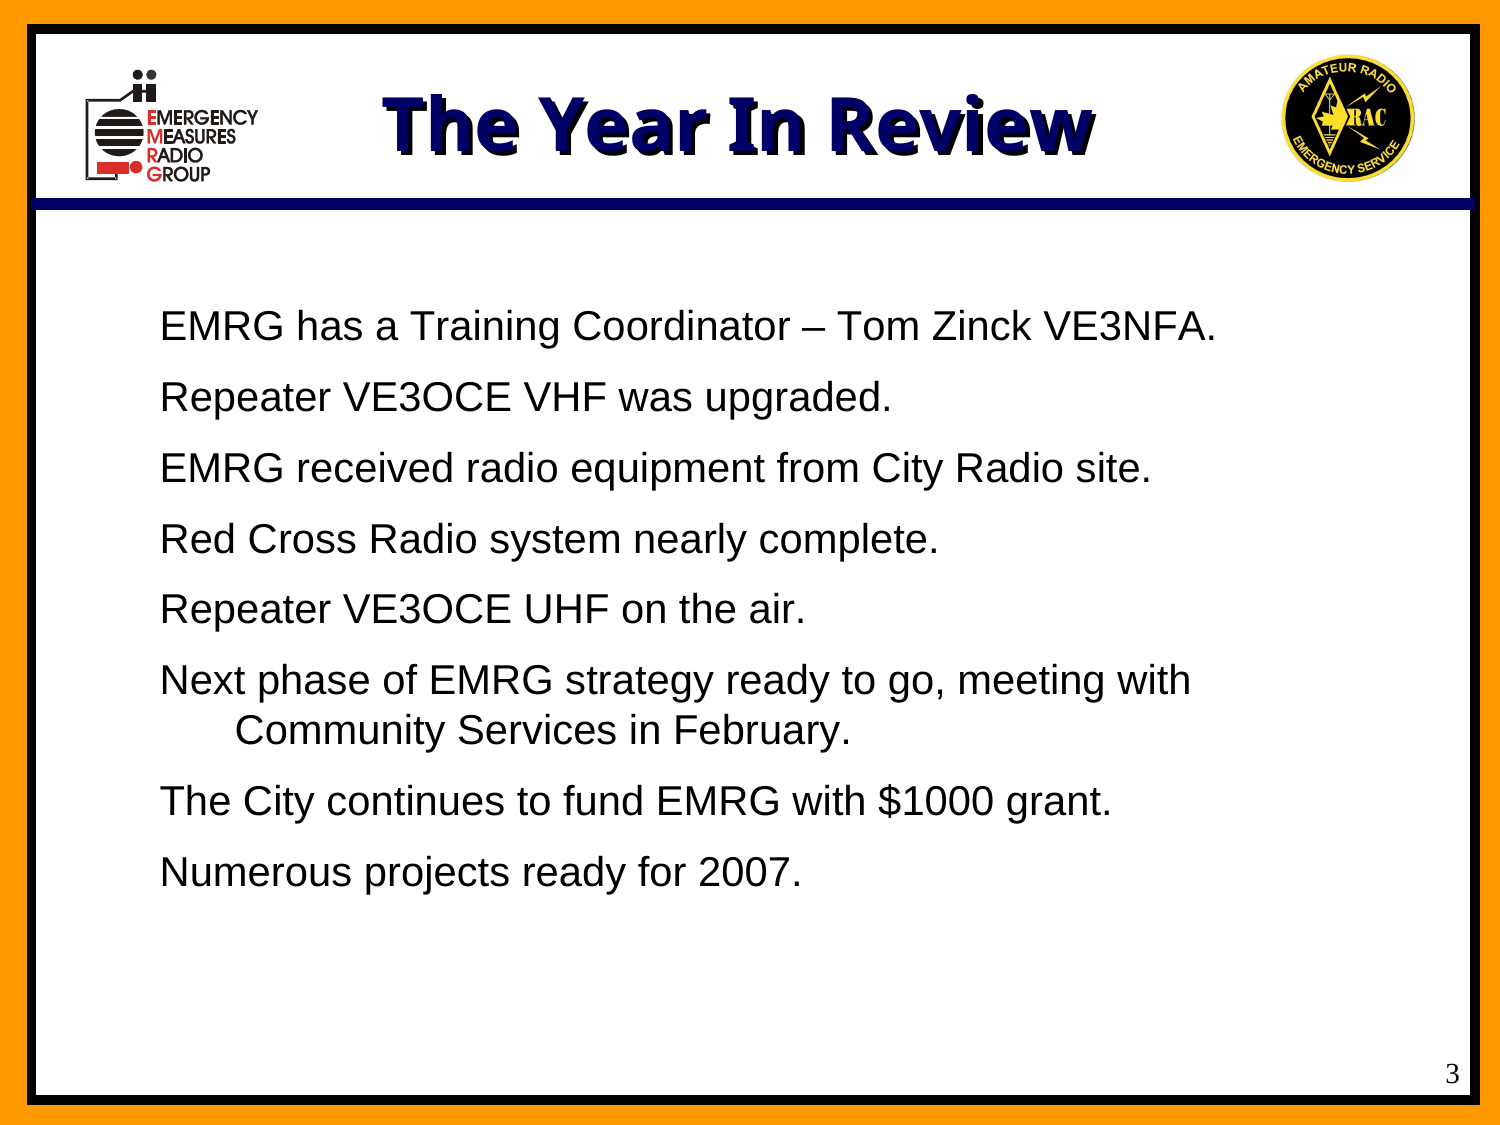

The Year In Review
EMRG has a Training Coordinator – Tom Zinck VE3NFA.
Repeater VE3OCE VHF was upgraded.
EMRG received radio equipment from City Radio site.
Red Cross Radio system nearly complete.
Repeater VE3OCE UHF on the air.
Next phase of EMRG strategy ready to go, meeting with Community Services in February.
The City continues to fund EMRG with $1000 grant.
Numerous projects ready for 2007.
3